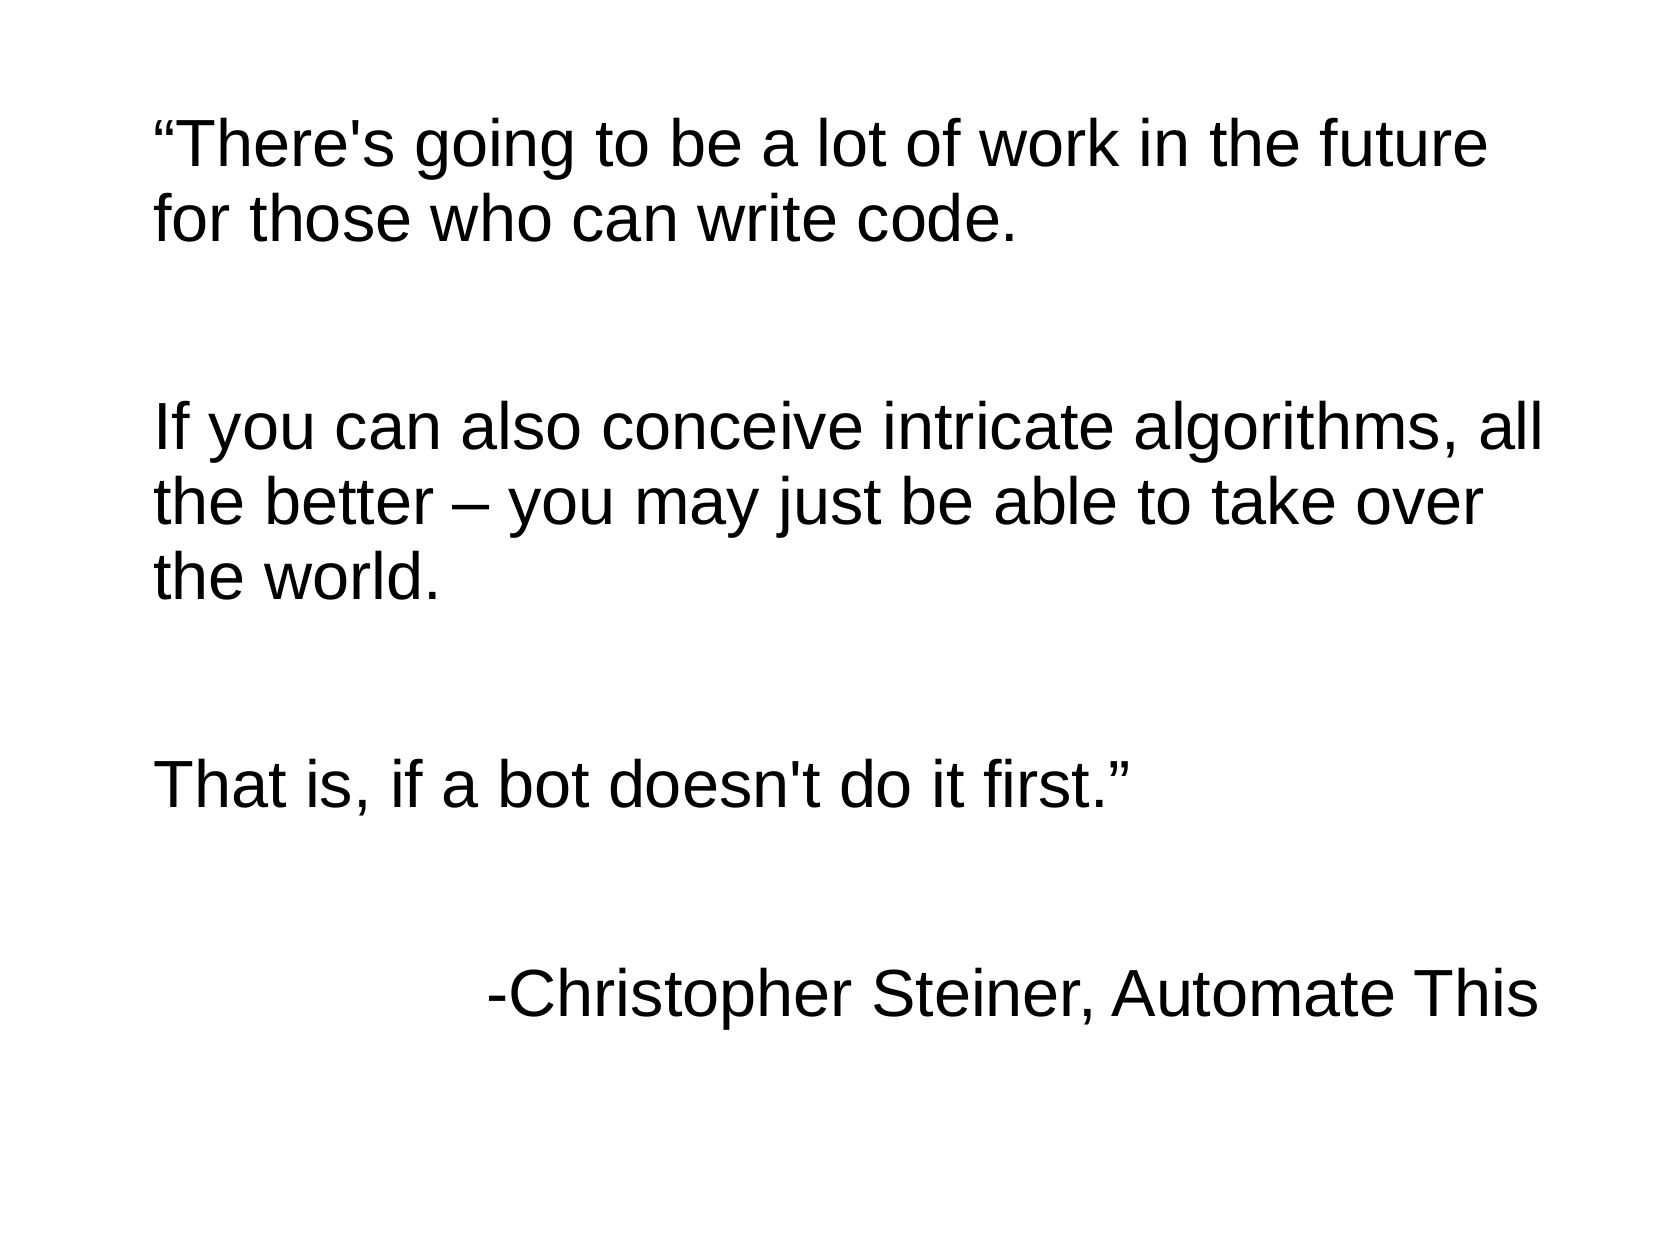

# “There's going to be a lot of work in the future for those who can write code.
If you can also conceive intricate algorithms, all the better – you may just be able to take over the world.
That is, if a bot doesn't do it first.”
 -Christopher Steiner, Automate This